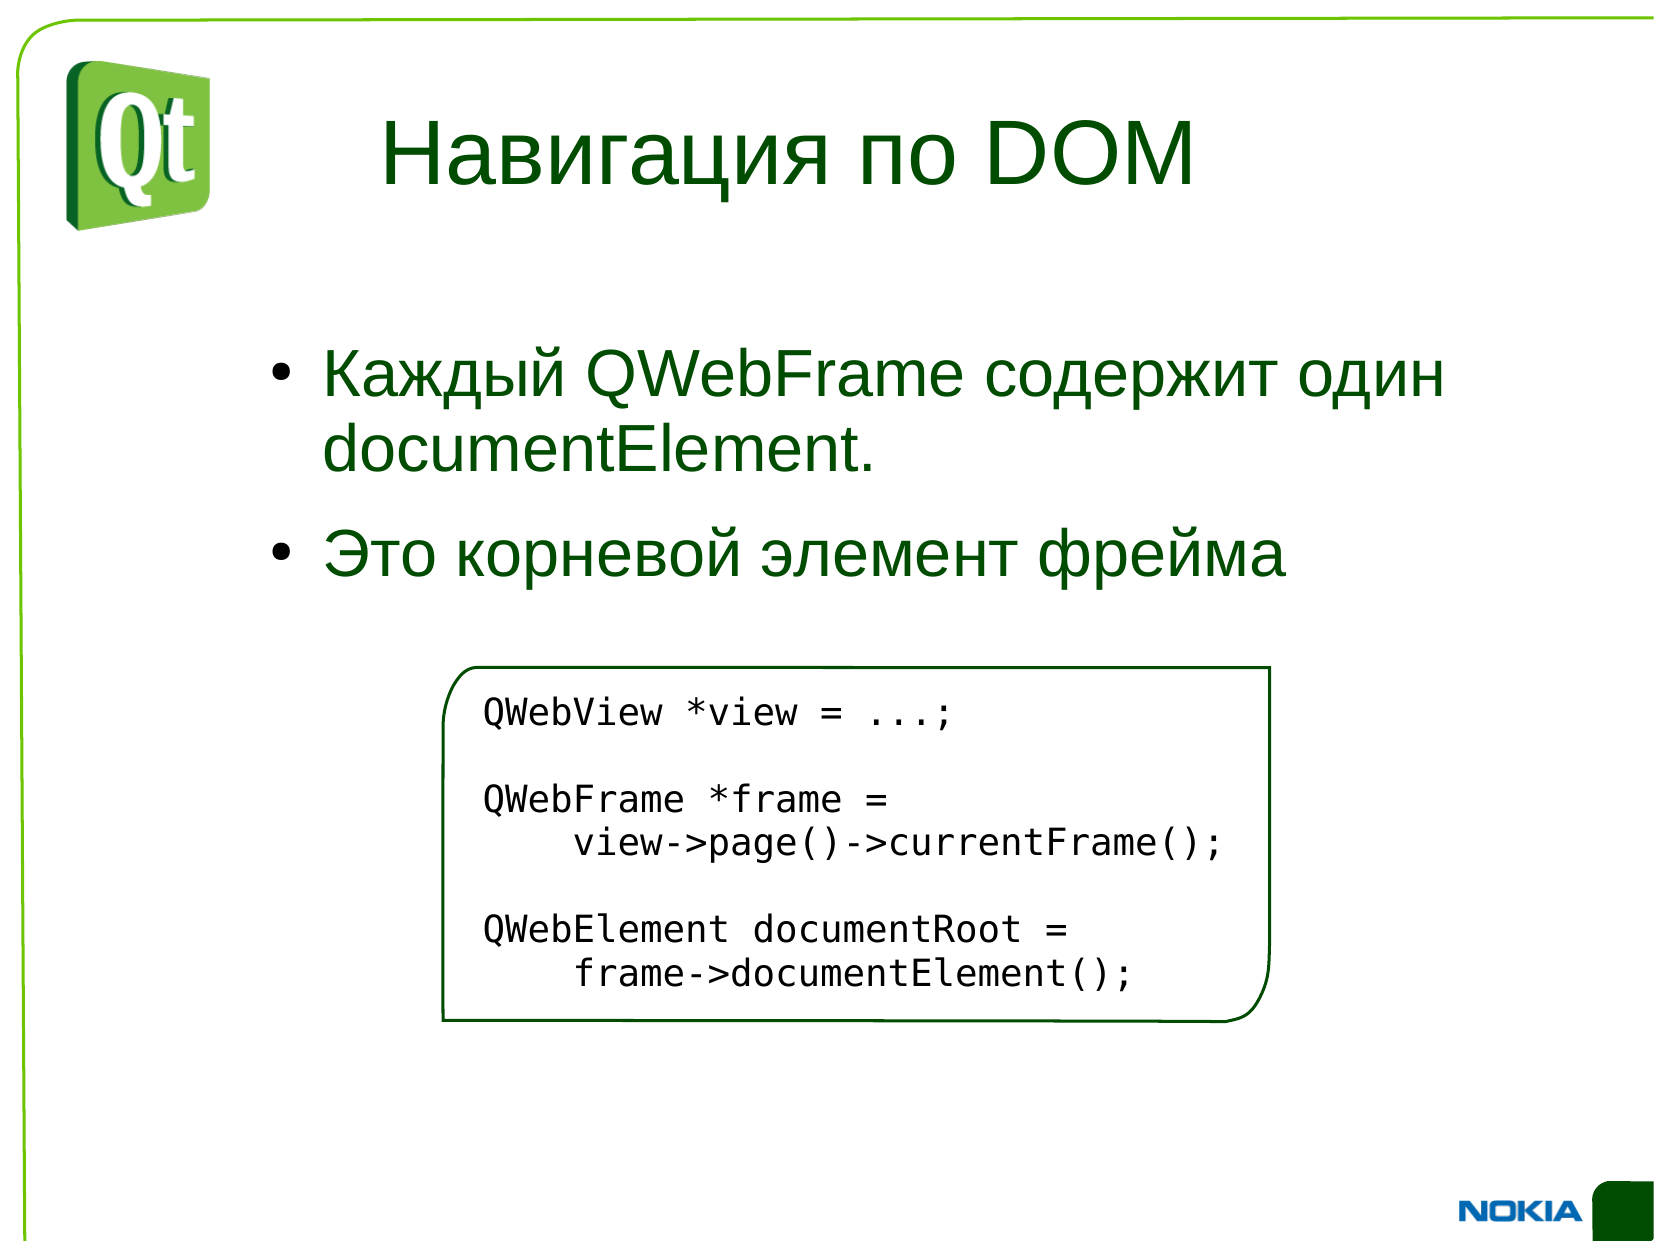

# Навигация по DOM
Каждый QWebFrame содержит один documentElement.
Это корневой элемент фрейма
QWebView *view = ...;
QWebFrame *frame =
 view->page()->currentFrame();
QWebElement documentRoot =
 frame->documentElement();